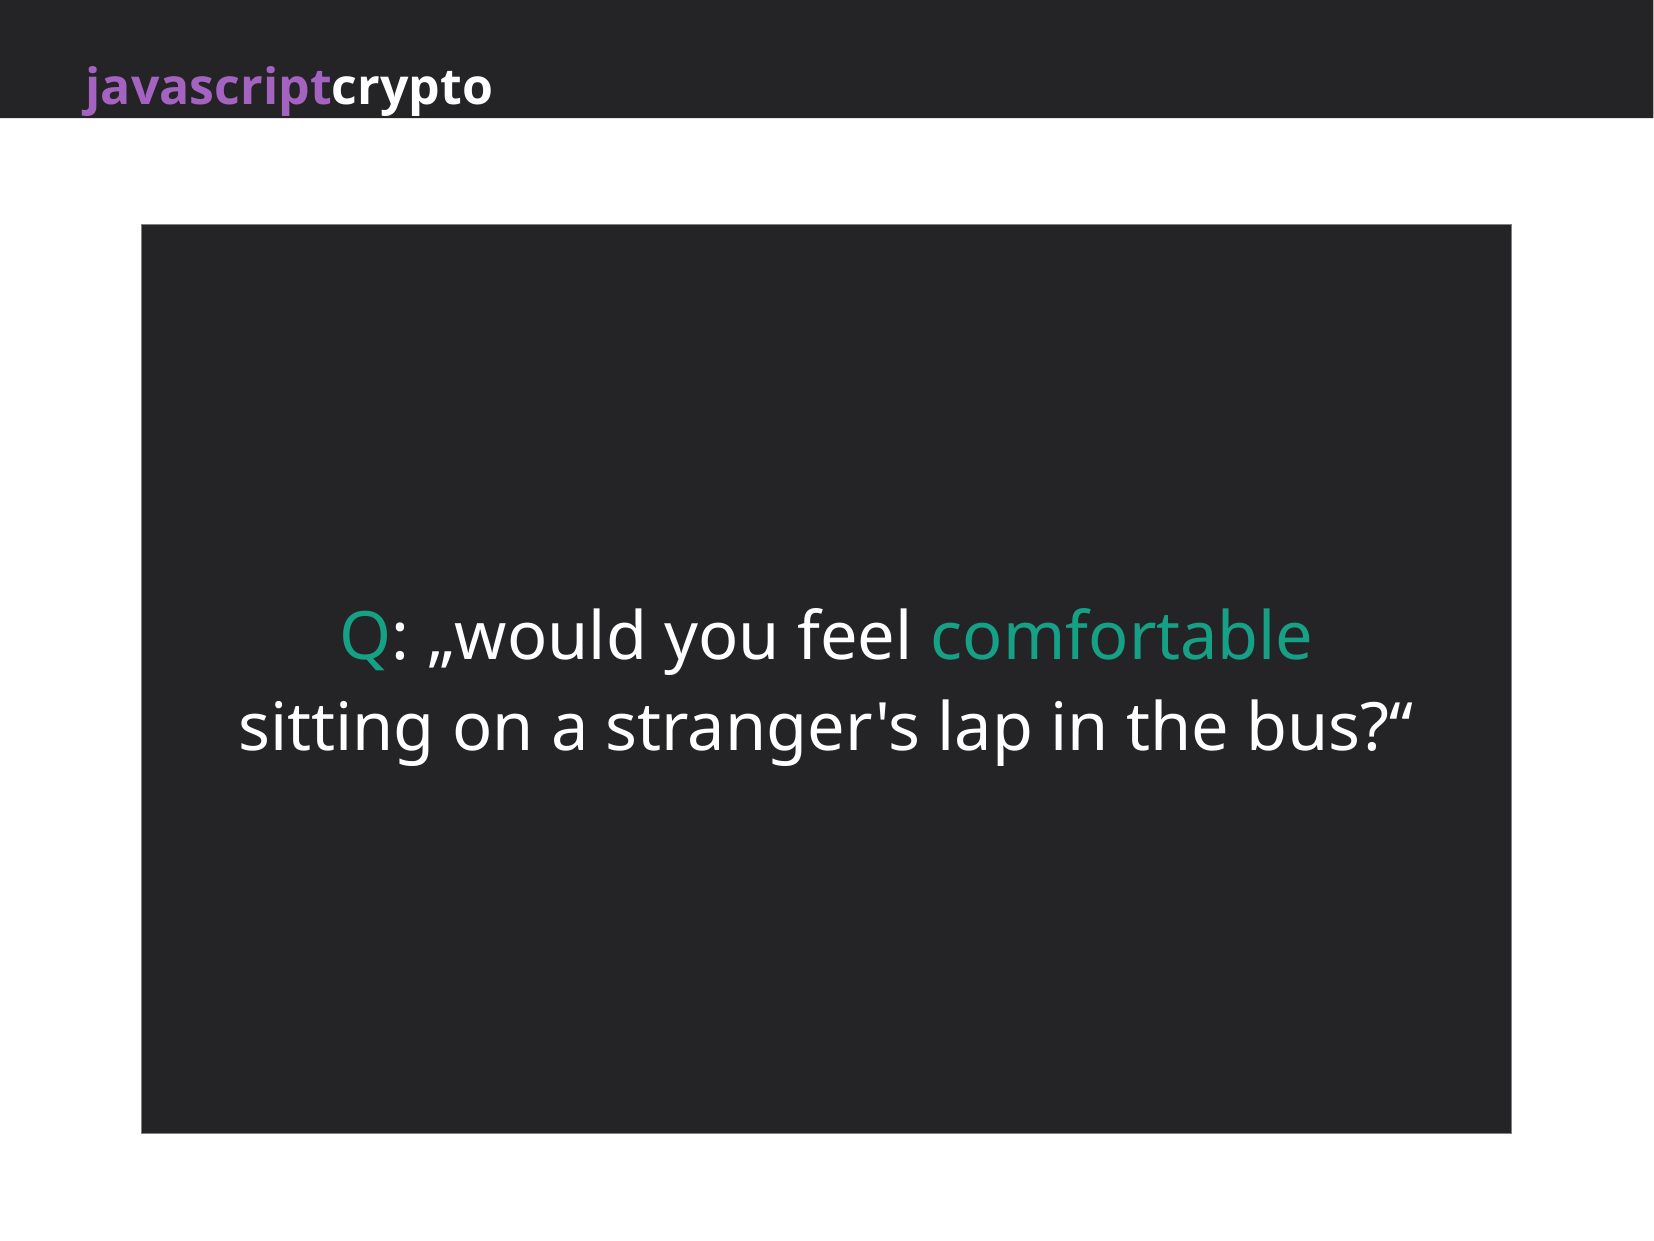

javascriptcrypto
Q: „would you feel comfortable
sitting on a stranger's lap in the bus?“